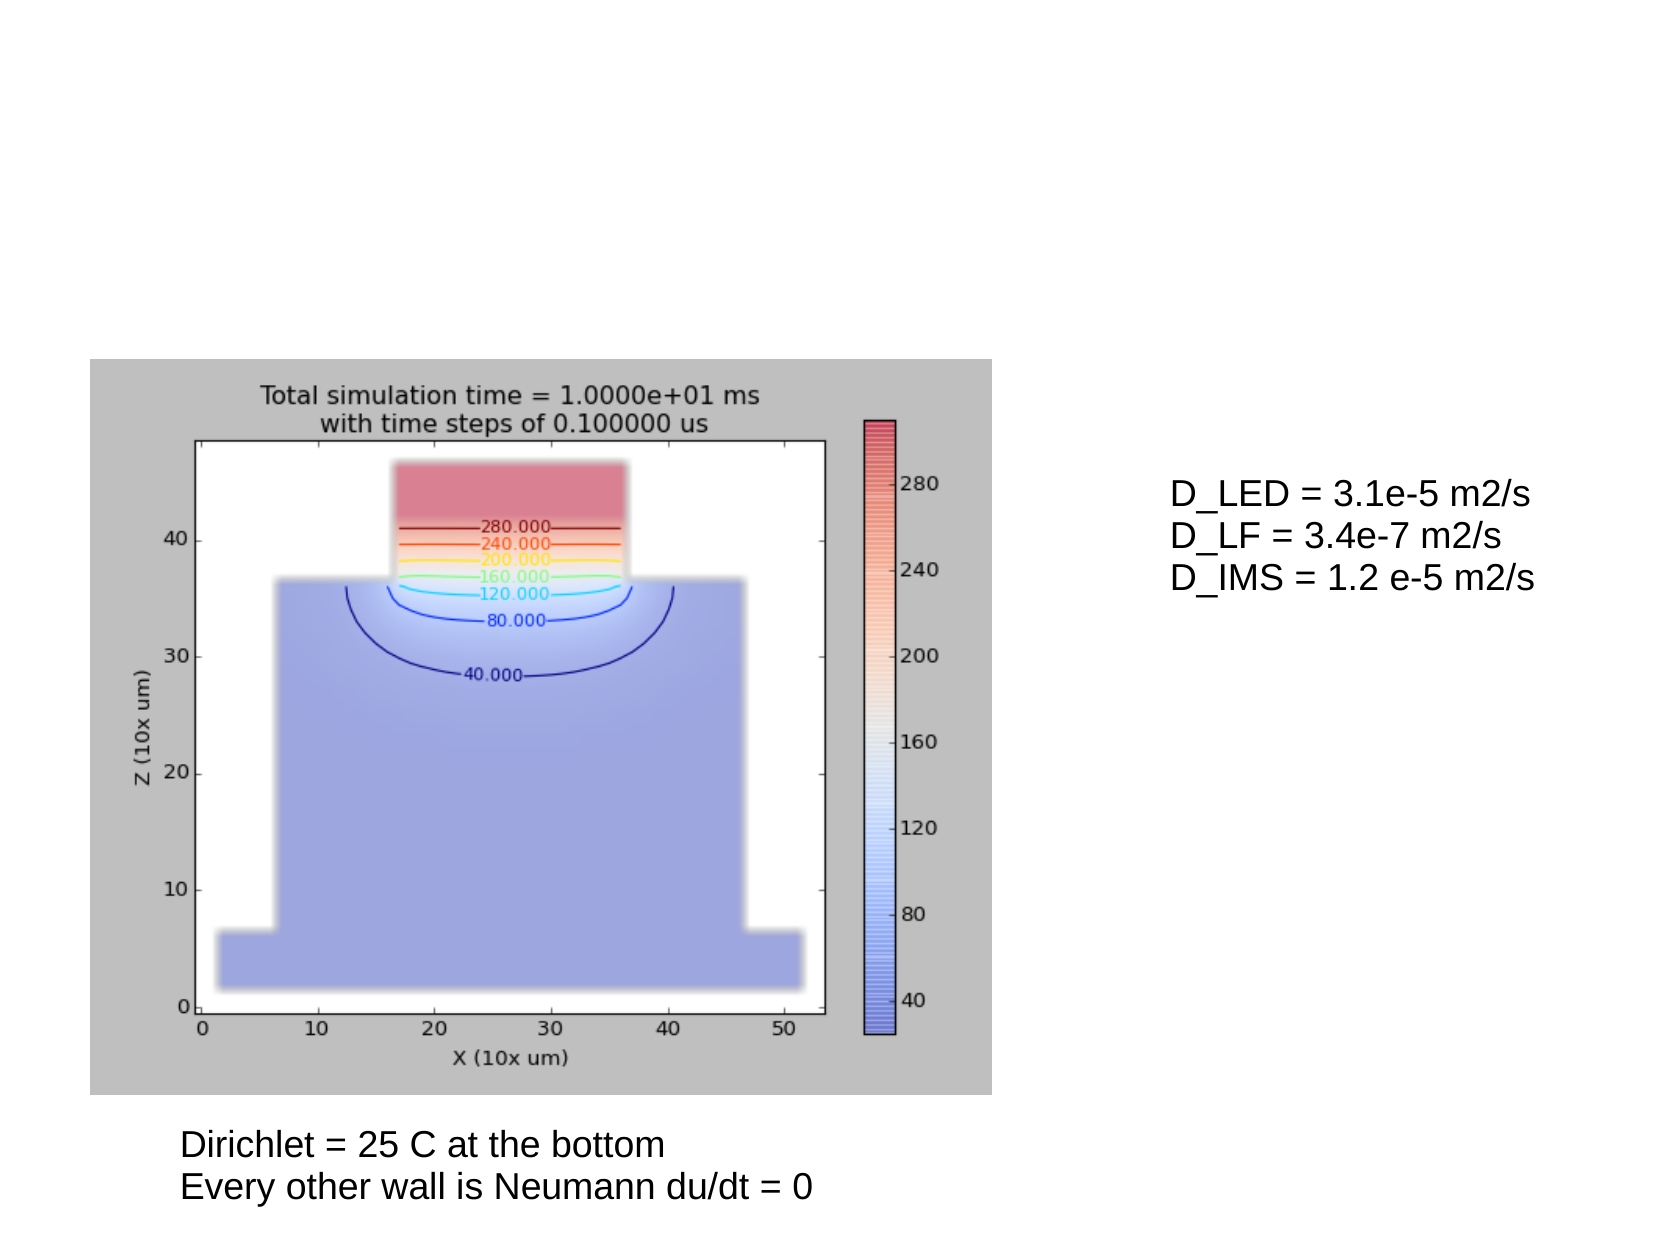

#
D_LED = 3.1e-5 m2/s
D_LF = 3.4e-7 m2/s
D_IMS = 1.2 e-5 m2/s
Dirichlet = 25 C at the bottom
Every other wall is Neumann du/dt = 0